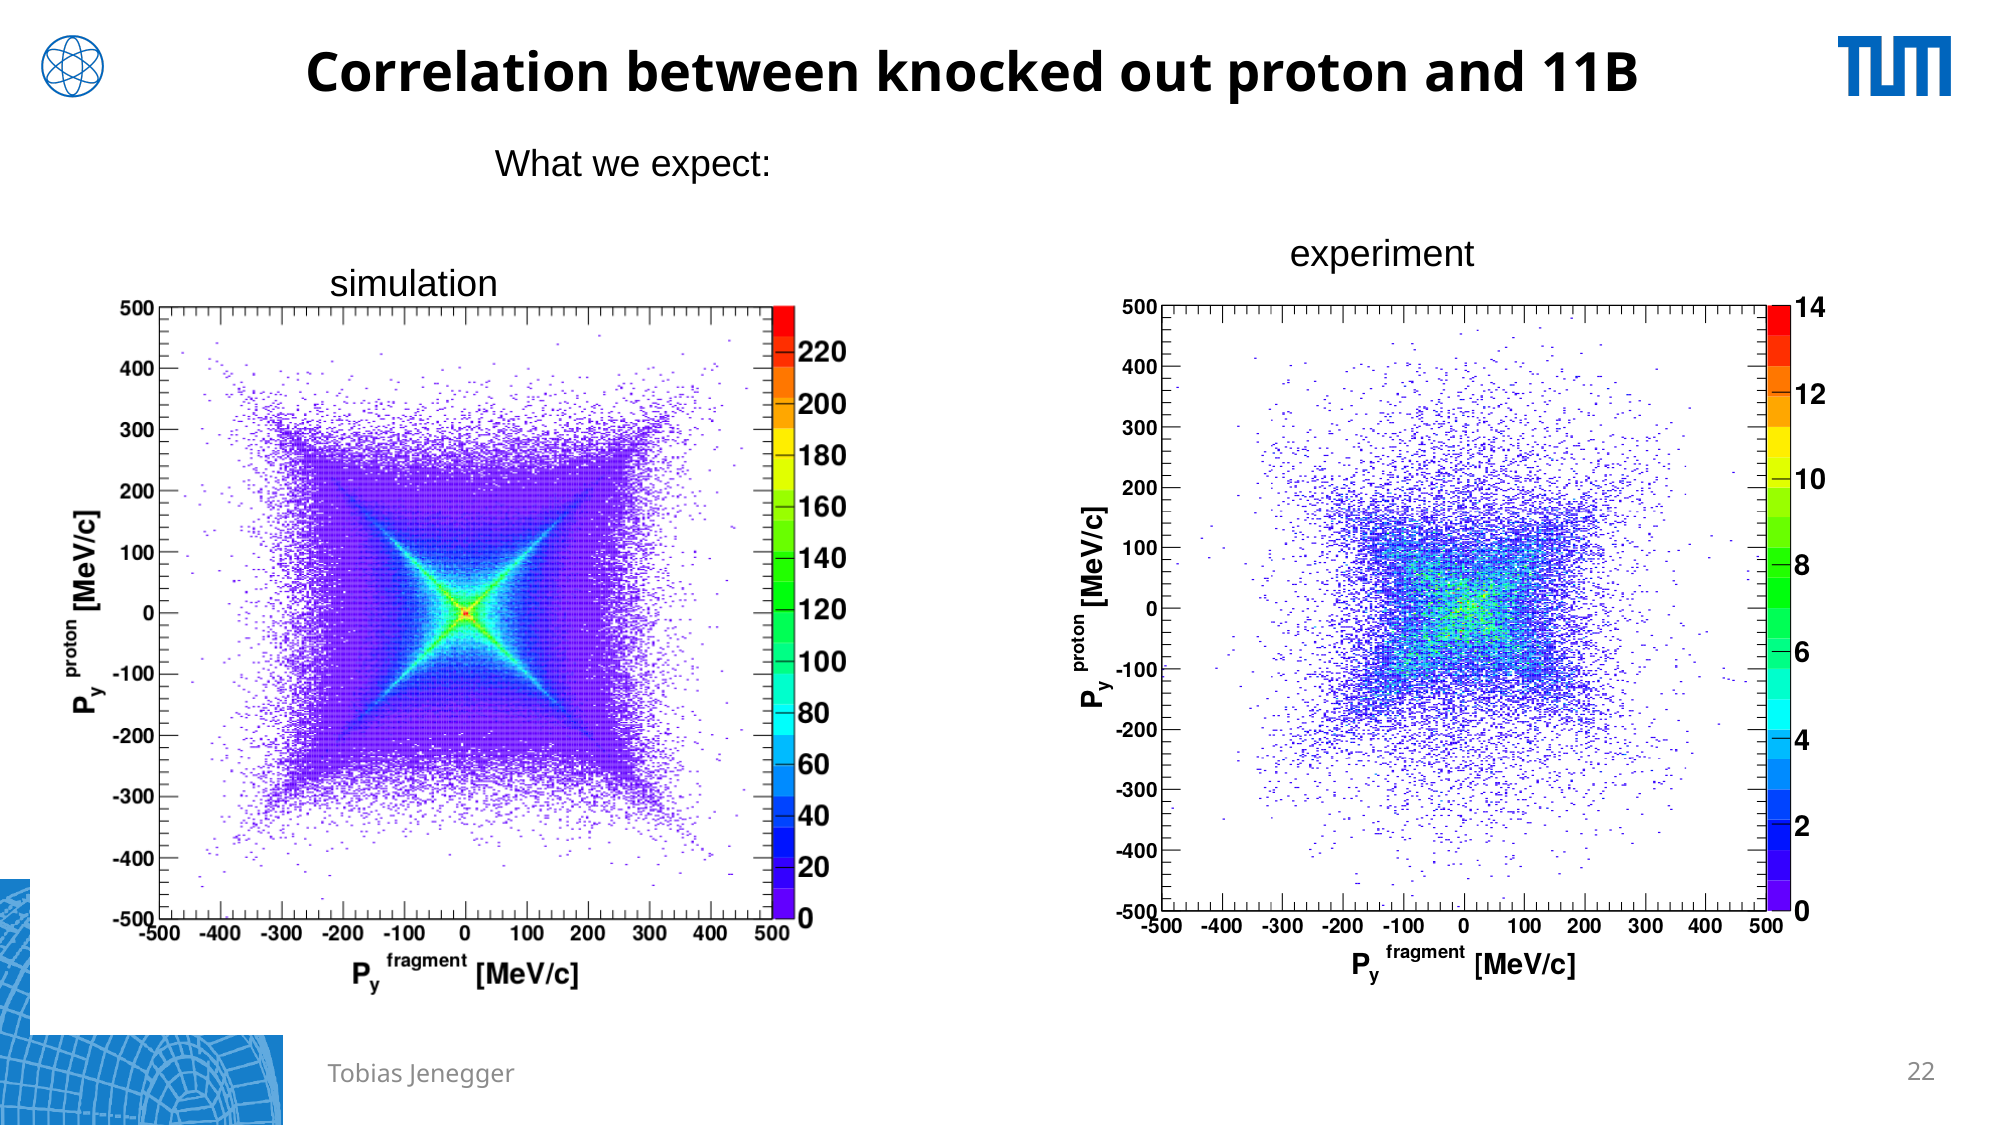

# Correlation between knocked out proton and 11B
What we expect:
experiment
simulation
Tobias Jenegger